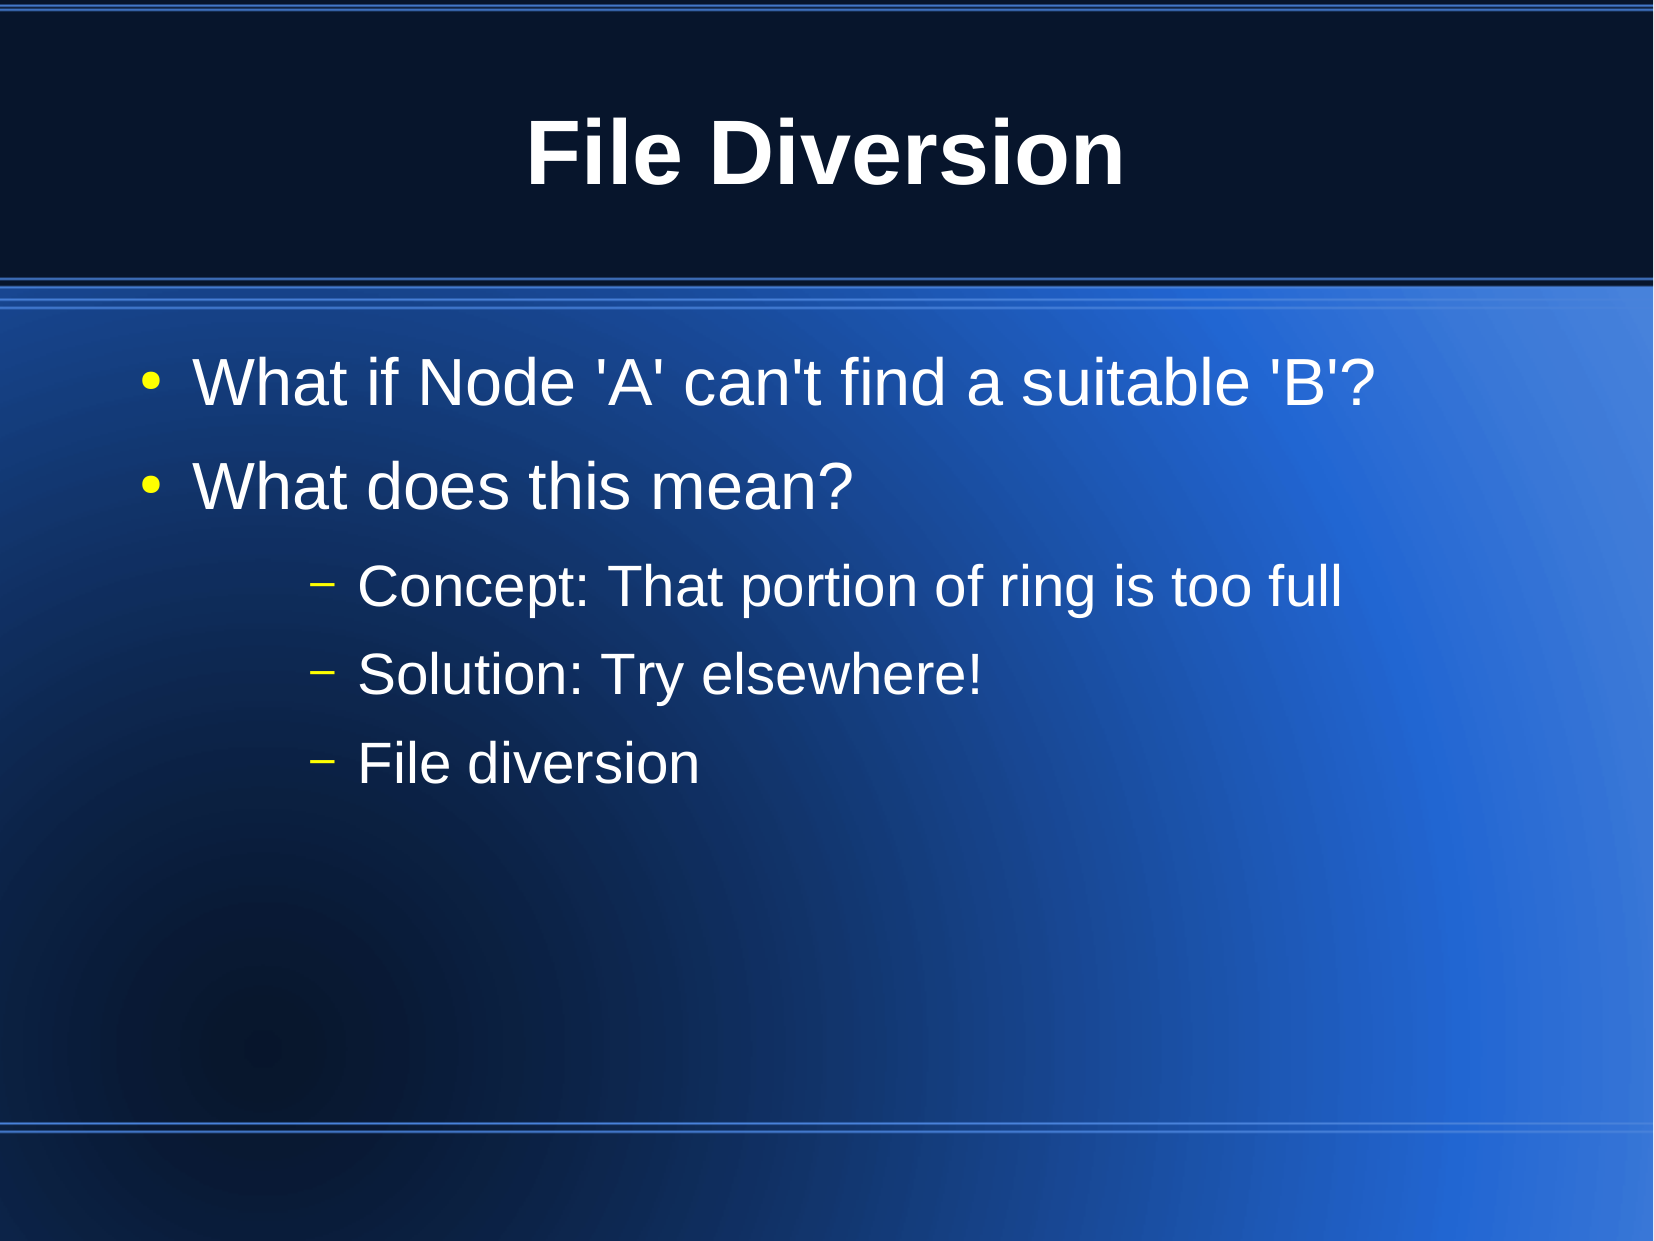

# File Diversion
What if Node 'A' can't find a suitable 'B'?
What does this mean?
Concept: That portion of ring is too full
Solution: Try elsewhere!
File diversion